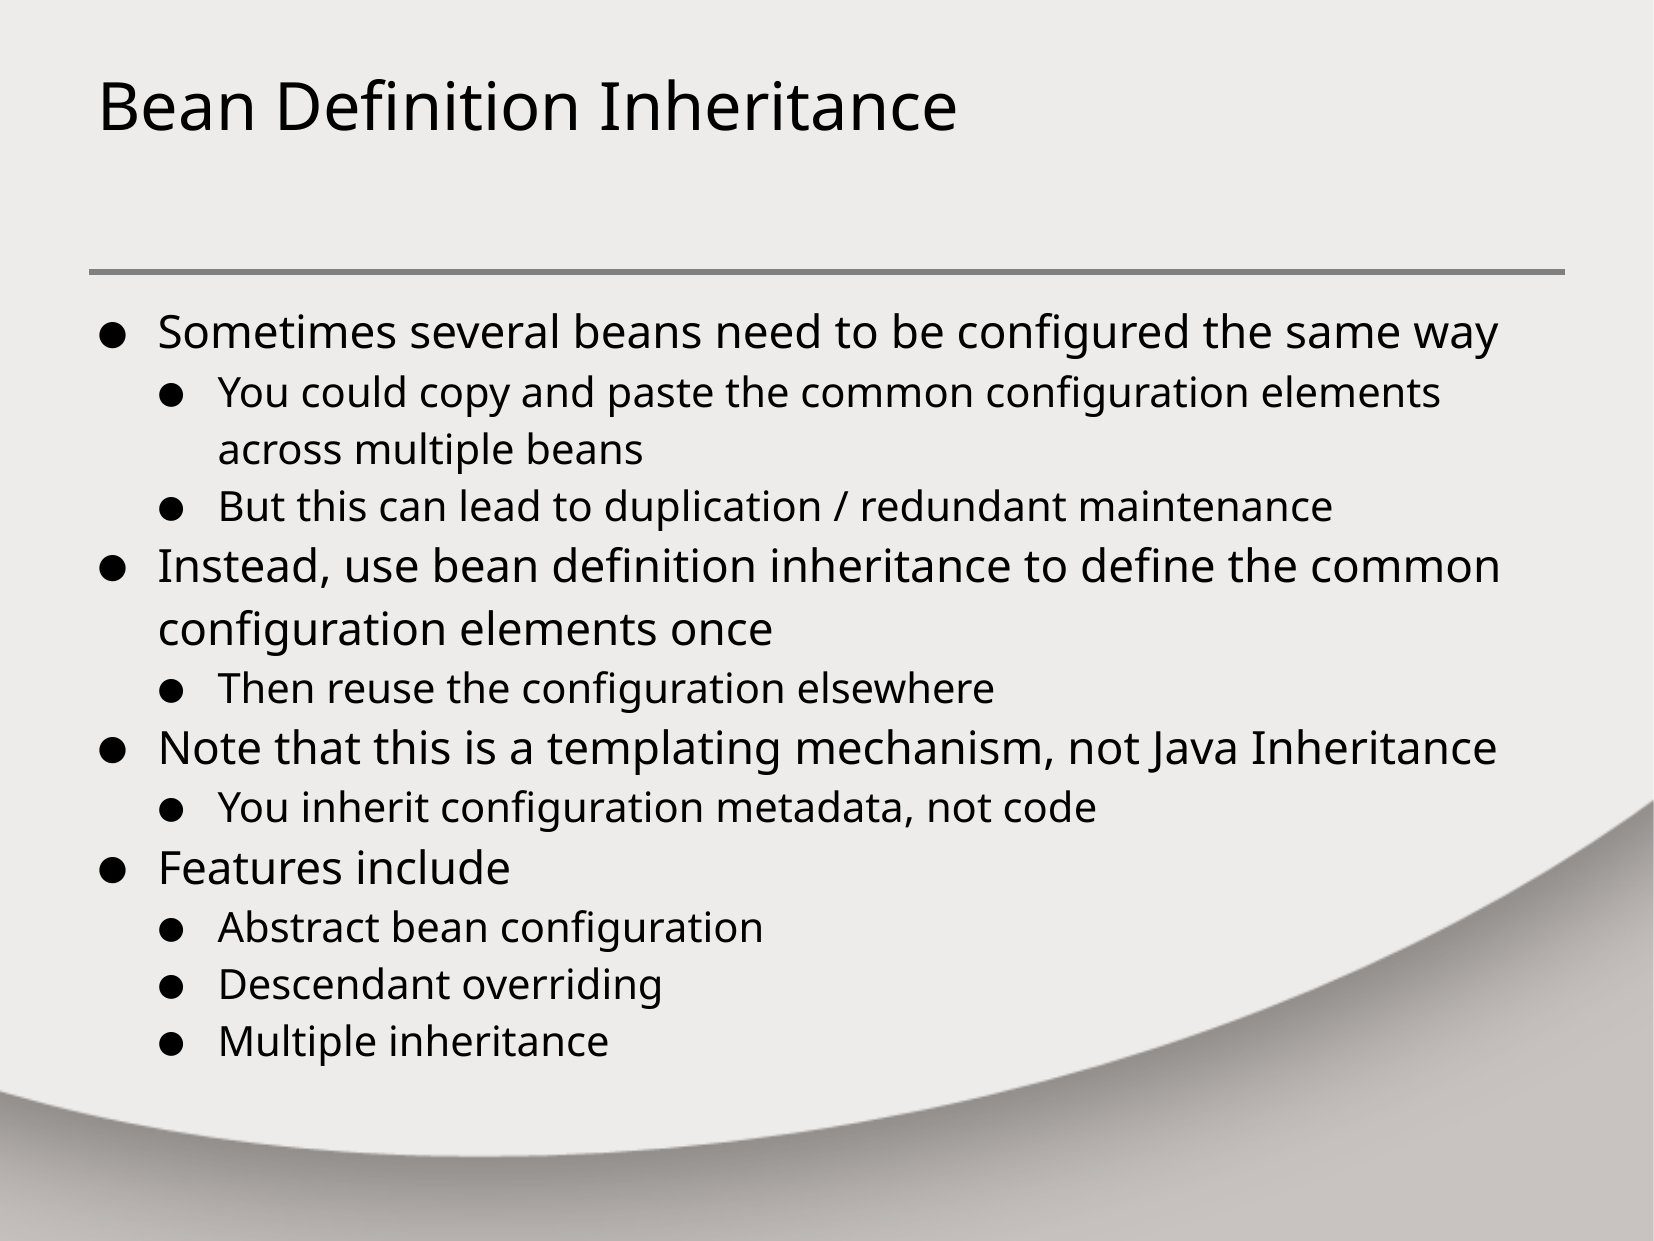

# Bean Definition Inheritance
Sometimes several beans need to be configured the same way
You could copy and paste the common configuration elements across multiple beans
But this can lead to duplication / redundant maintenance
Instead, use bean definition inheritance to define the common configuration elements once
Then reuse the configuration elsewhere
Note that this is a templating mechanism, not Java Inheritance
You inherit configuration metadata, not code
Features include
Abstract bean configuration
Descendant overriding
Multiple inheritance